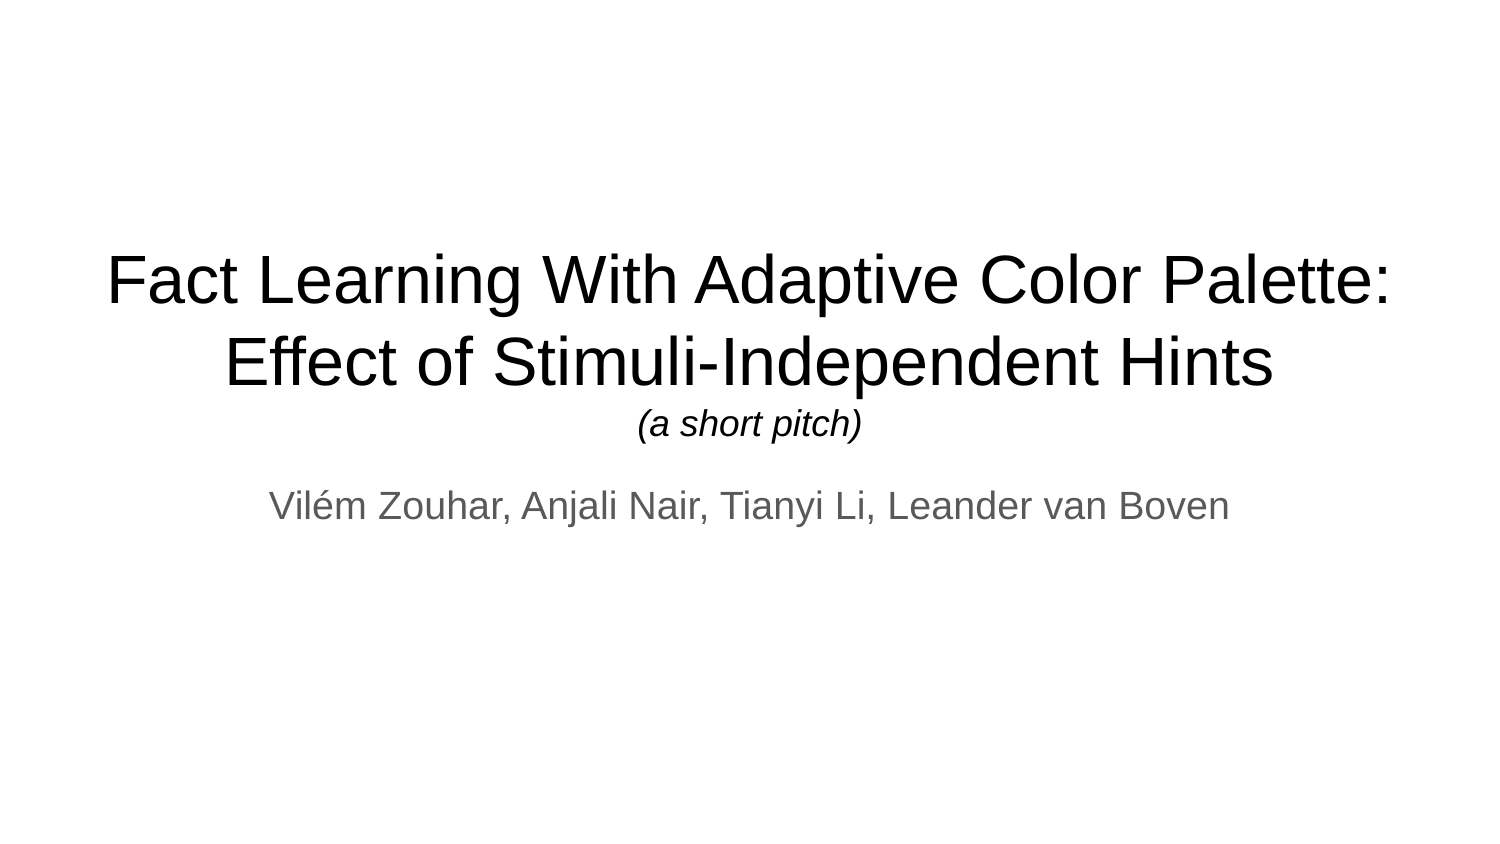

# Fact Learning With Adaptive Color Palette: Effect of Stimuli-Independent Hints (a short pitch)
Vilém Zouhar, Anjali Nair, Tianyi Li, Leander van Boven